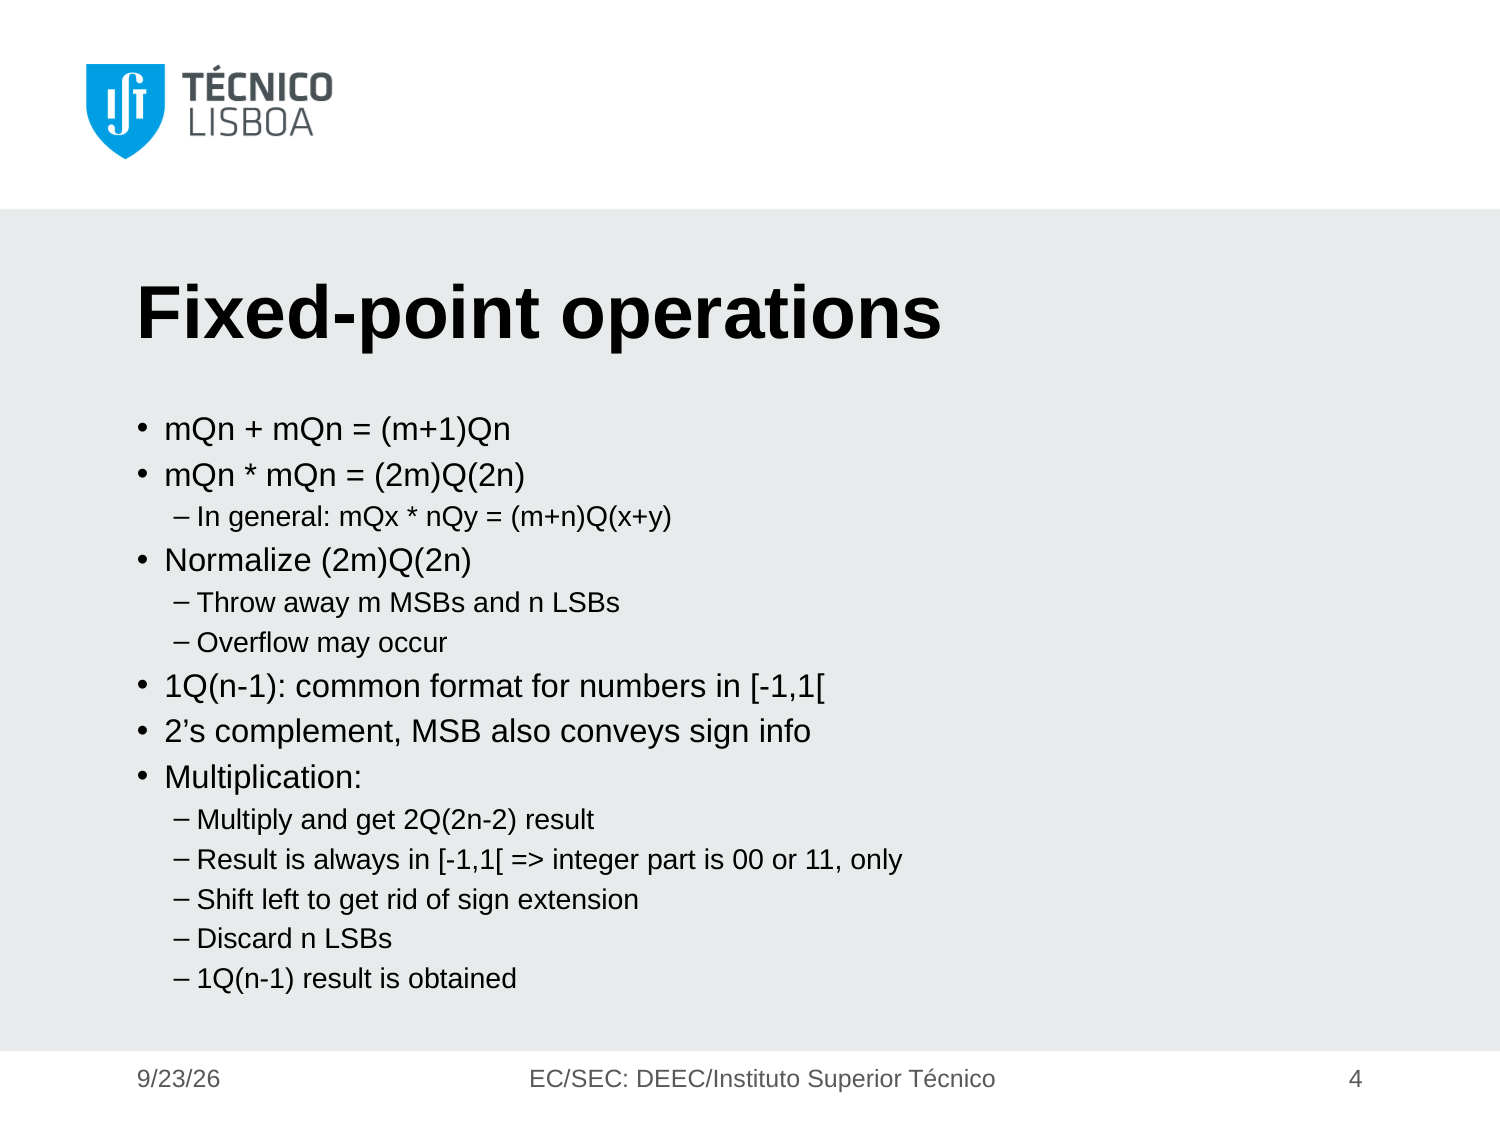

# Fixed-point operations
mQn + mQn = (m+1)Qn
mQn * mQn = (2m)Q(2n)
In general: mQx * nQy = (m+n)Q(x+y)
Normalize (2m)Q(2n)
Throw away m MSBs and n LSBs
Overflow may occur
1Q(n-1): common format for numbers in [-1,1[
2’s complement, MSB also conveys sign info
Multiplication:
Multiply and get 2Q(2n-2) result
Result is always in [-1,1[ => integer part is 00 or 11, only
Shift left to get rid of sign extension
Discard n LSBs
1Q(n-1) result is obtained
EC/SEC: DEEC/Instituto Superior Técnico